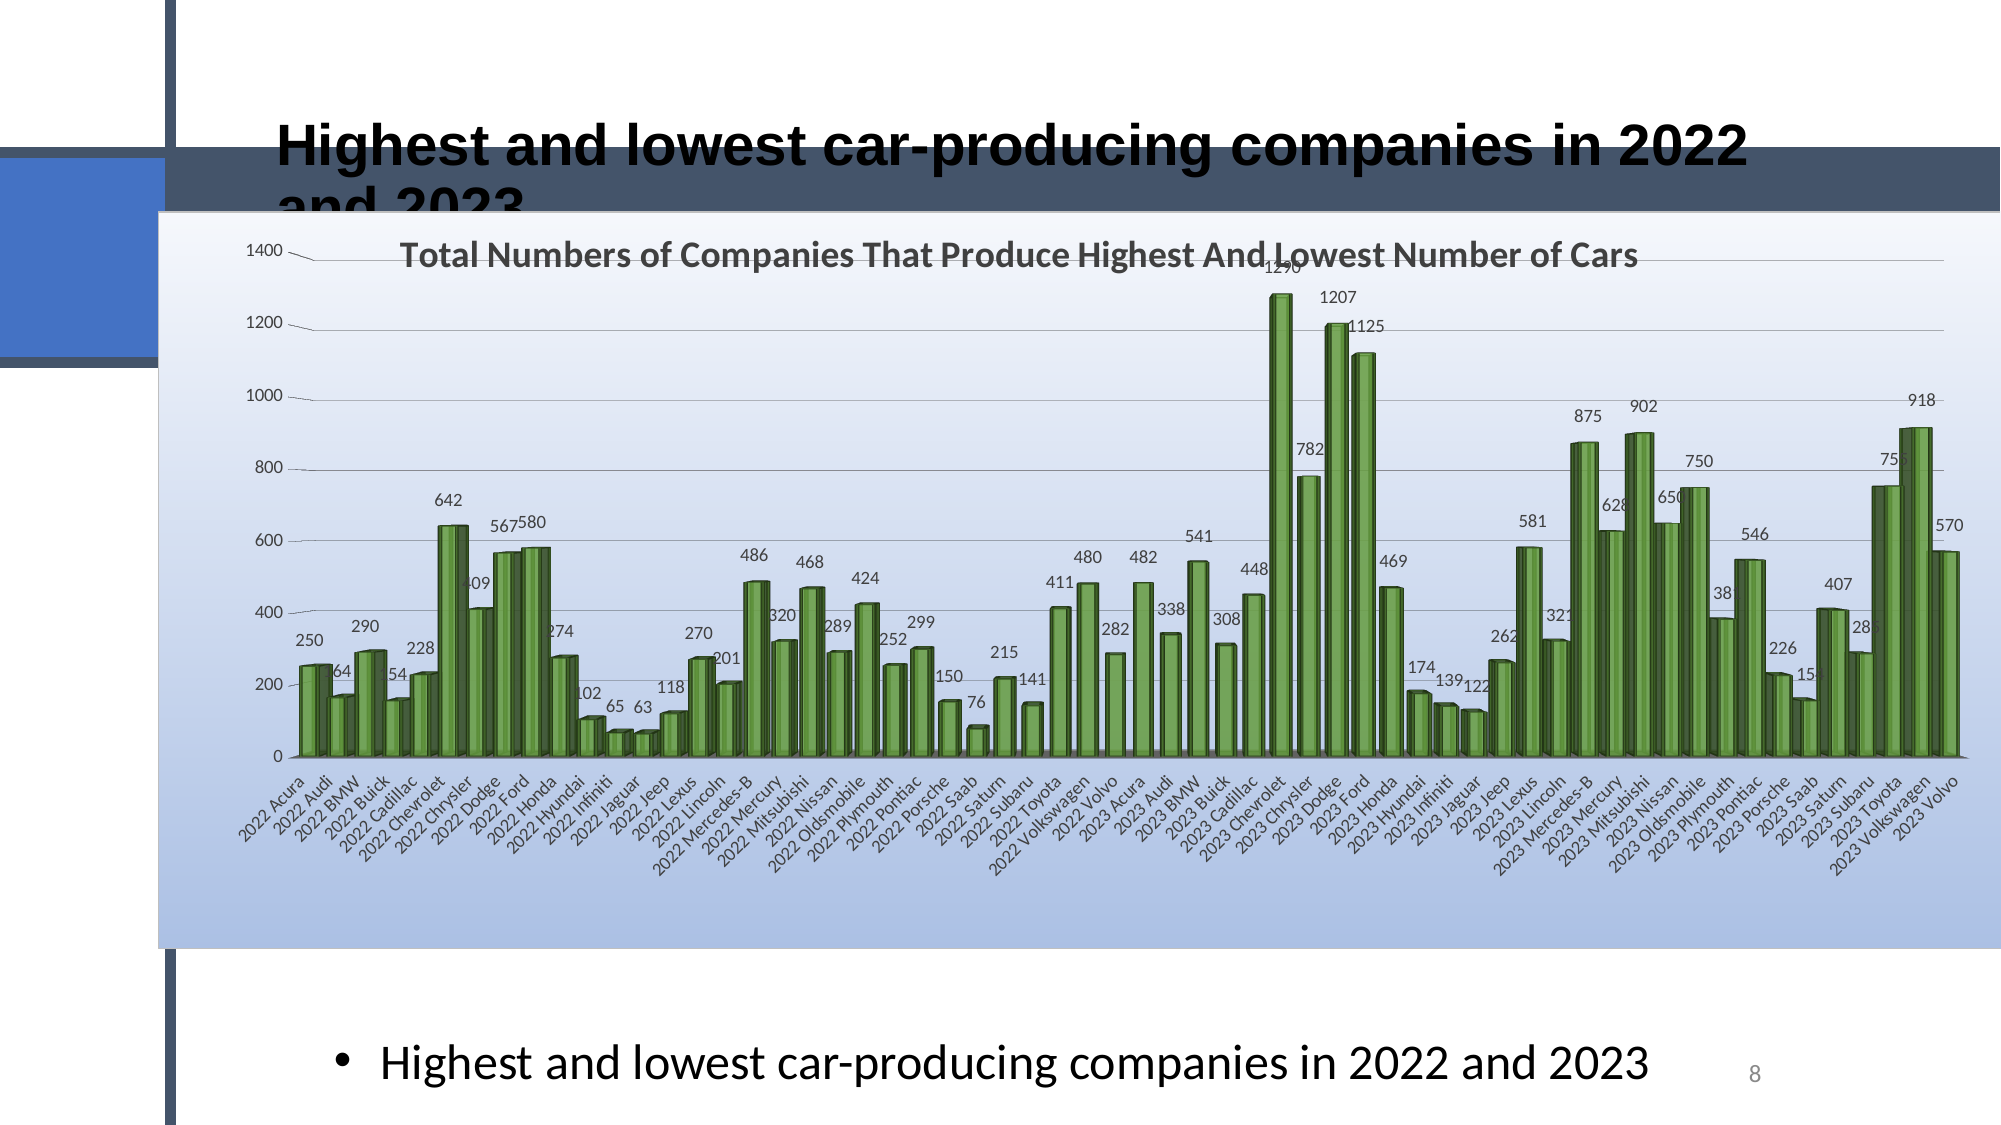

# Highest and lowest car-producing companies in 2022 and 2023
[unsupported chart]
Highest and lowest car-producing companies in 2022 and 2023